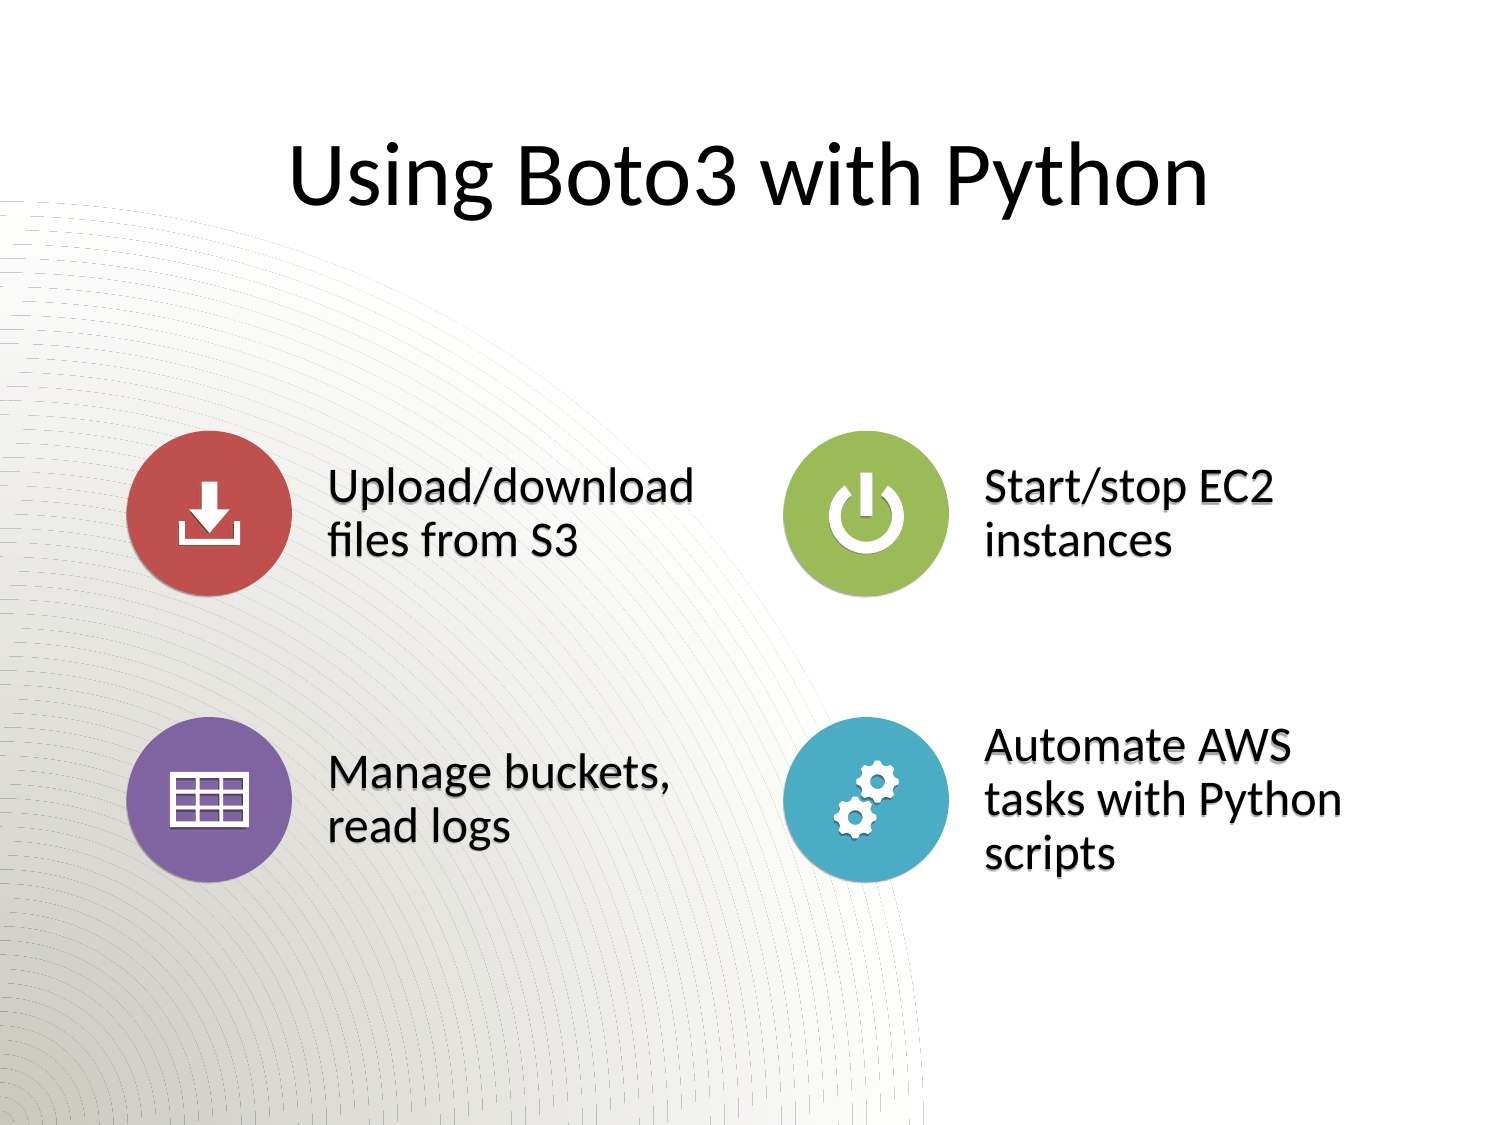

# Using Boto3 with Python
Upload/download files from S3
Start/stop EC2 instances
Manage buckets, read logs
Automate AWS tasks with Python scripts